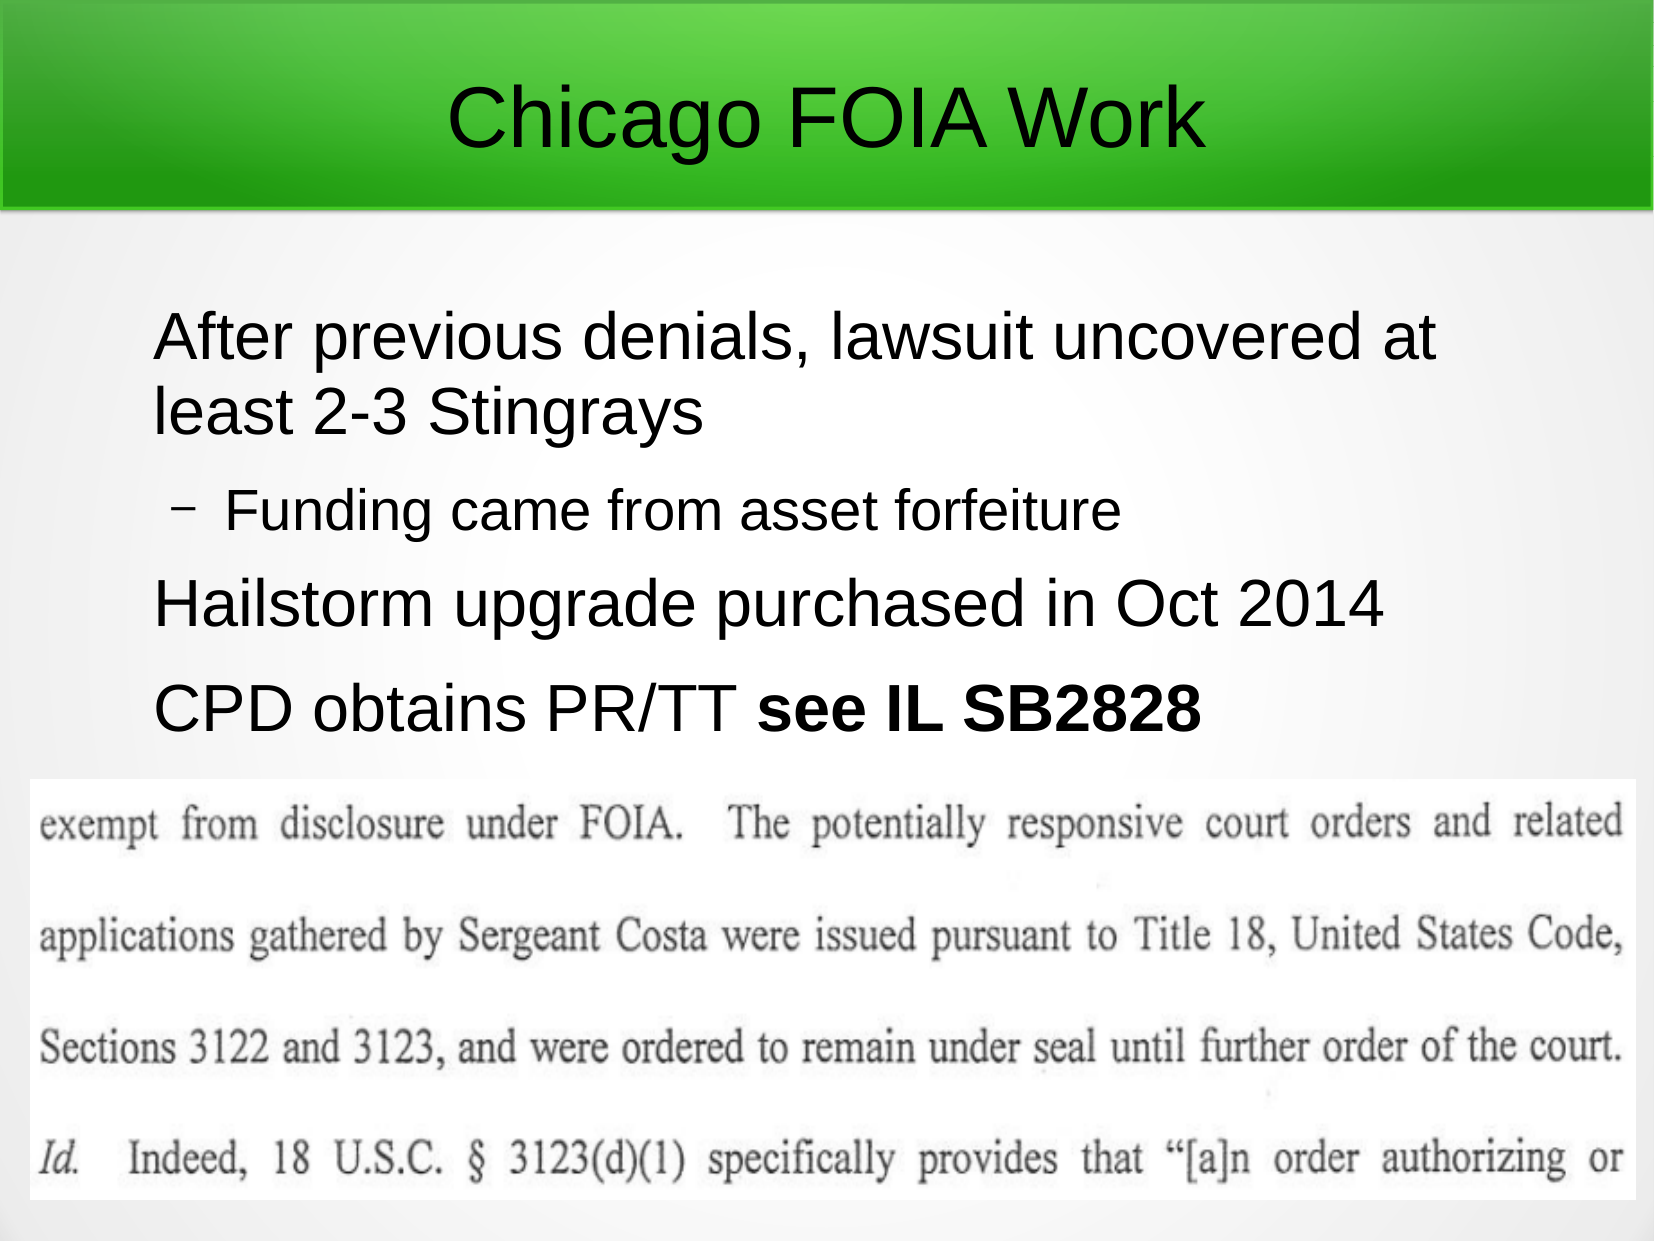

# Chicago FOIA Work
After previous denials, lawsuit uncovered at least 2-3 Stingrays
Funding came from asset forfeiture
Hailstorm upgrade purchased in Oct 2014
CPD obtains PR/TT see IL SB2828